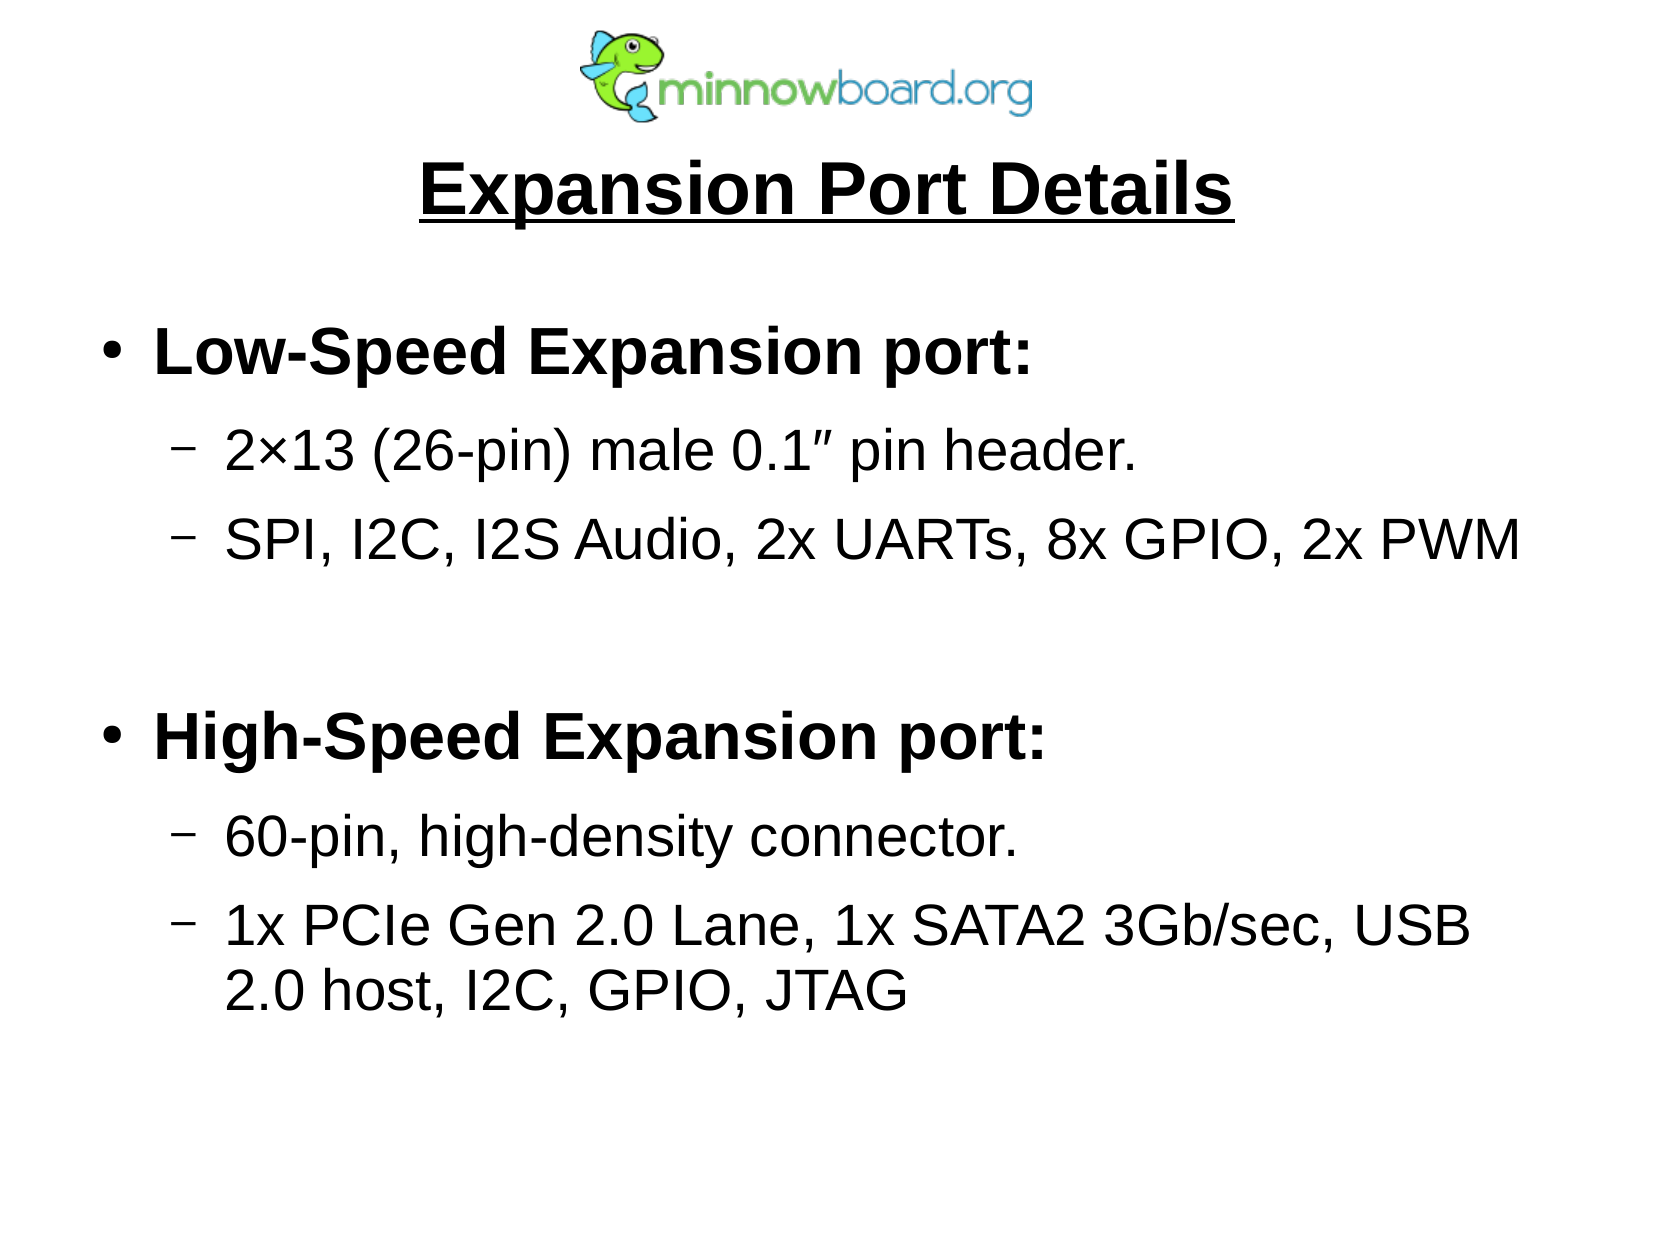

# Expansion Port Details
Low-Speed Expansion port:
2×13 (26-pin) male 0.1″ pin header.
SPI, I2C, I2S Audio, 2x UARTs, 8x GPIO, 2x PWM
High-Speed Expansion port:
60-pin, high-density connector.
1x PCIe Gen 2.0 Lane, 1x SATA2 3Gb/sec, USB 2.0 host, I2C, GPIO, JTAG